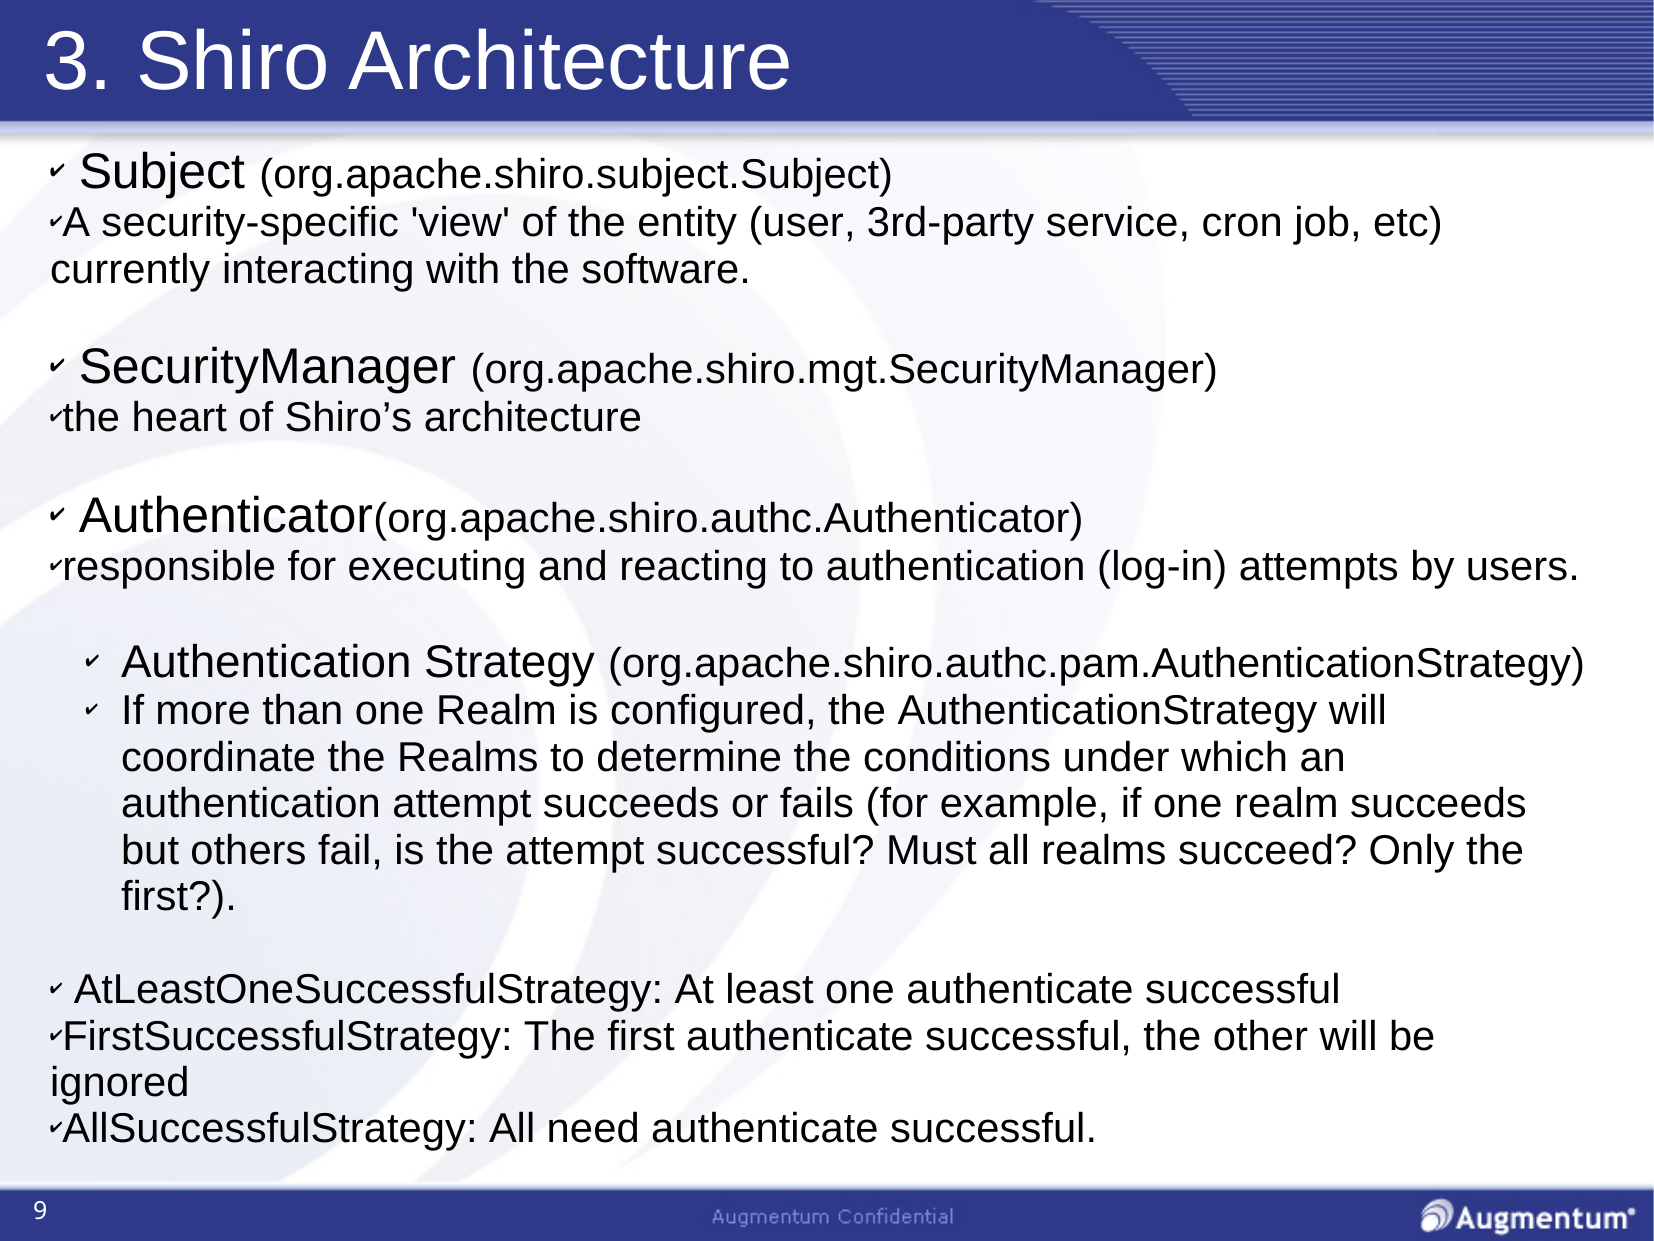

# 3. Shiro Architecture
 Subject (org.apache.shiro.subject.Subject)
A security-specific 'view' of the entity (user, 3rd-party service, cron job, etc) currently interacting with the software.
 SecurityManager (org.apache.shiro.mgt.SecurityManager)
the heart of Shiro’s architecture
 Authenticator(org.apache.shiro.authc.Authenticator)
responsible for executing and reacting to authentication (log-in) attempts by users.
Authentication Strategy (org.apache.shiro.authc.pam.AuthenticationStrategy)
If more than one Realm is configured, the AuthenticationStrategy will coordinate the Realms to determine the conditions under which an authentication attempt succeeds or fails (for example, if one realm succeeds but others fail, is the attempt successful? Must all realms succeed? Only the first?).
 AtLeastOneSuccessfulStrategy: At least one authenticate successful
FirstSuccessfulStrategy: The first authenticate successful, the other will be ignored
AllSuccessfulStrategy: All need authenticate successful.